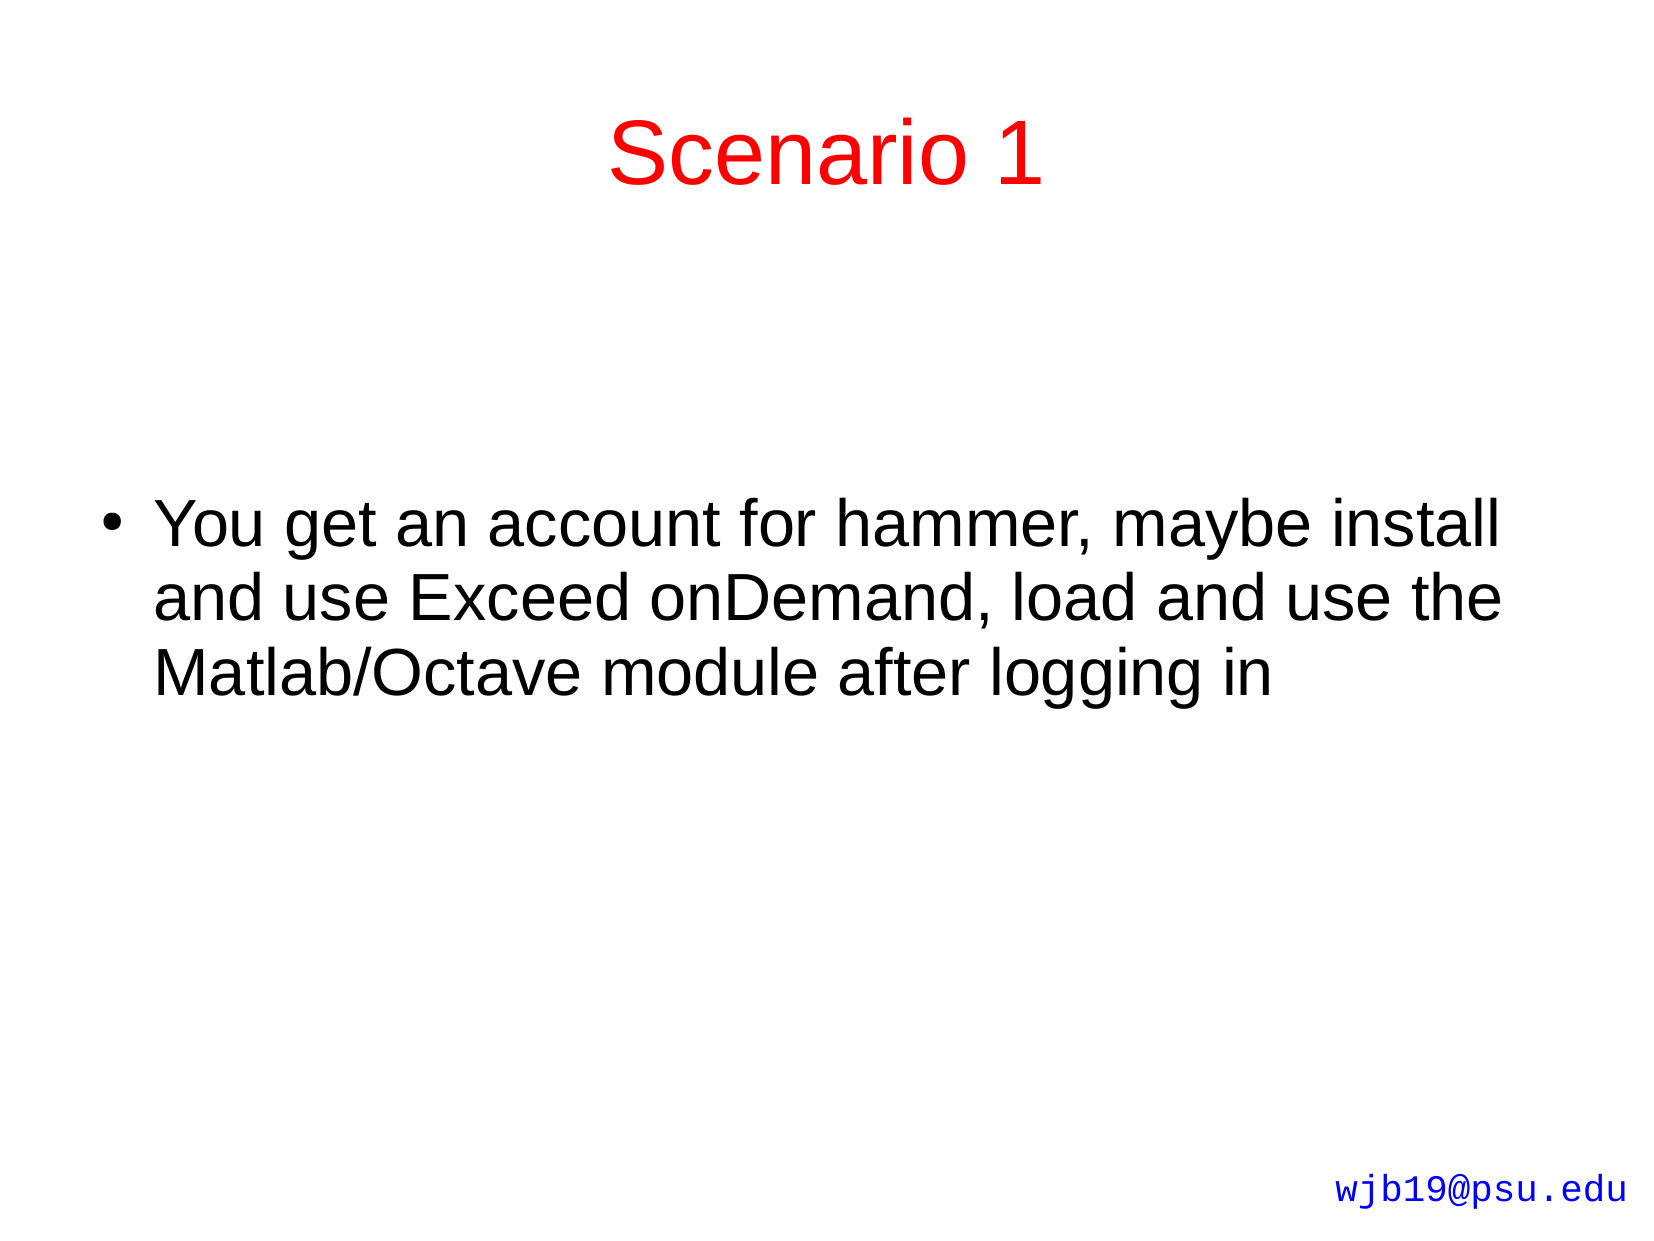

# Scenario 1
You get an account for hammer, maybe install and use Exceed onDemand, load and use the Matlab/Octave module after logging in
wjb19@psu.edu